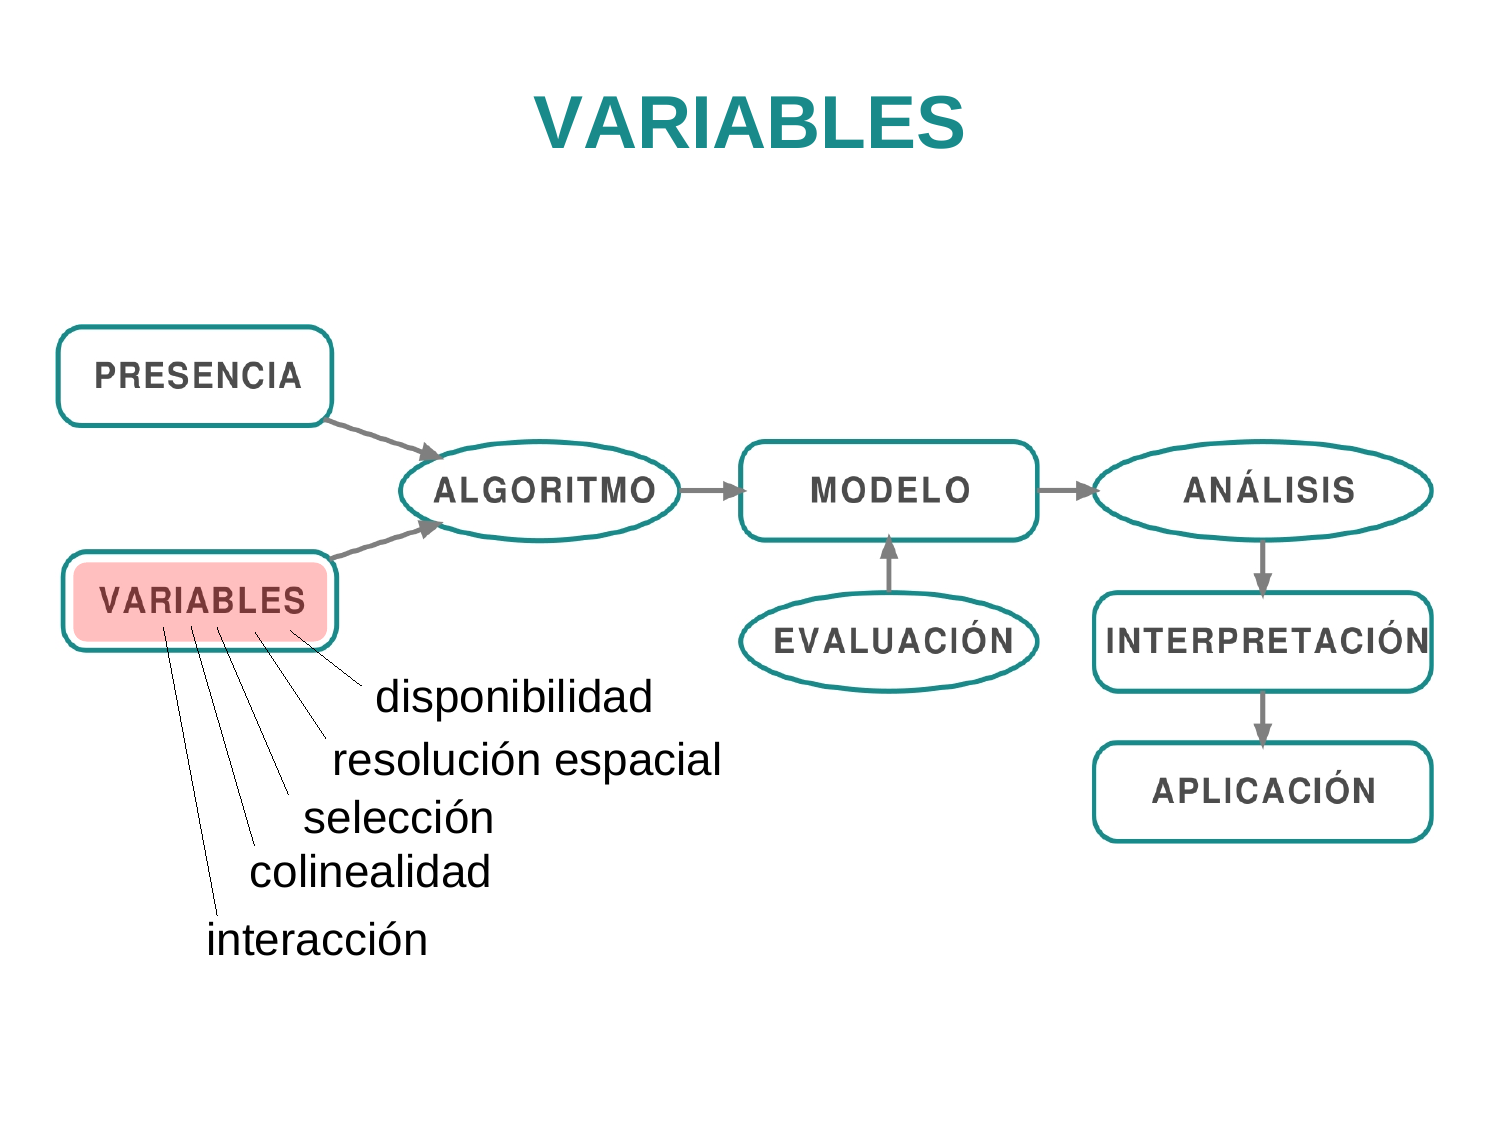

# VARIABLES
disponibilidad
resolución espacial
selección
colinealidad
interacción